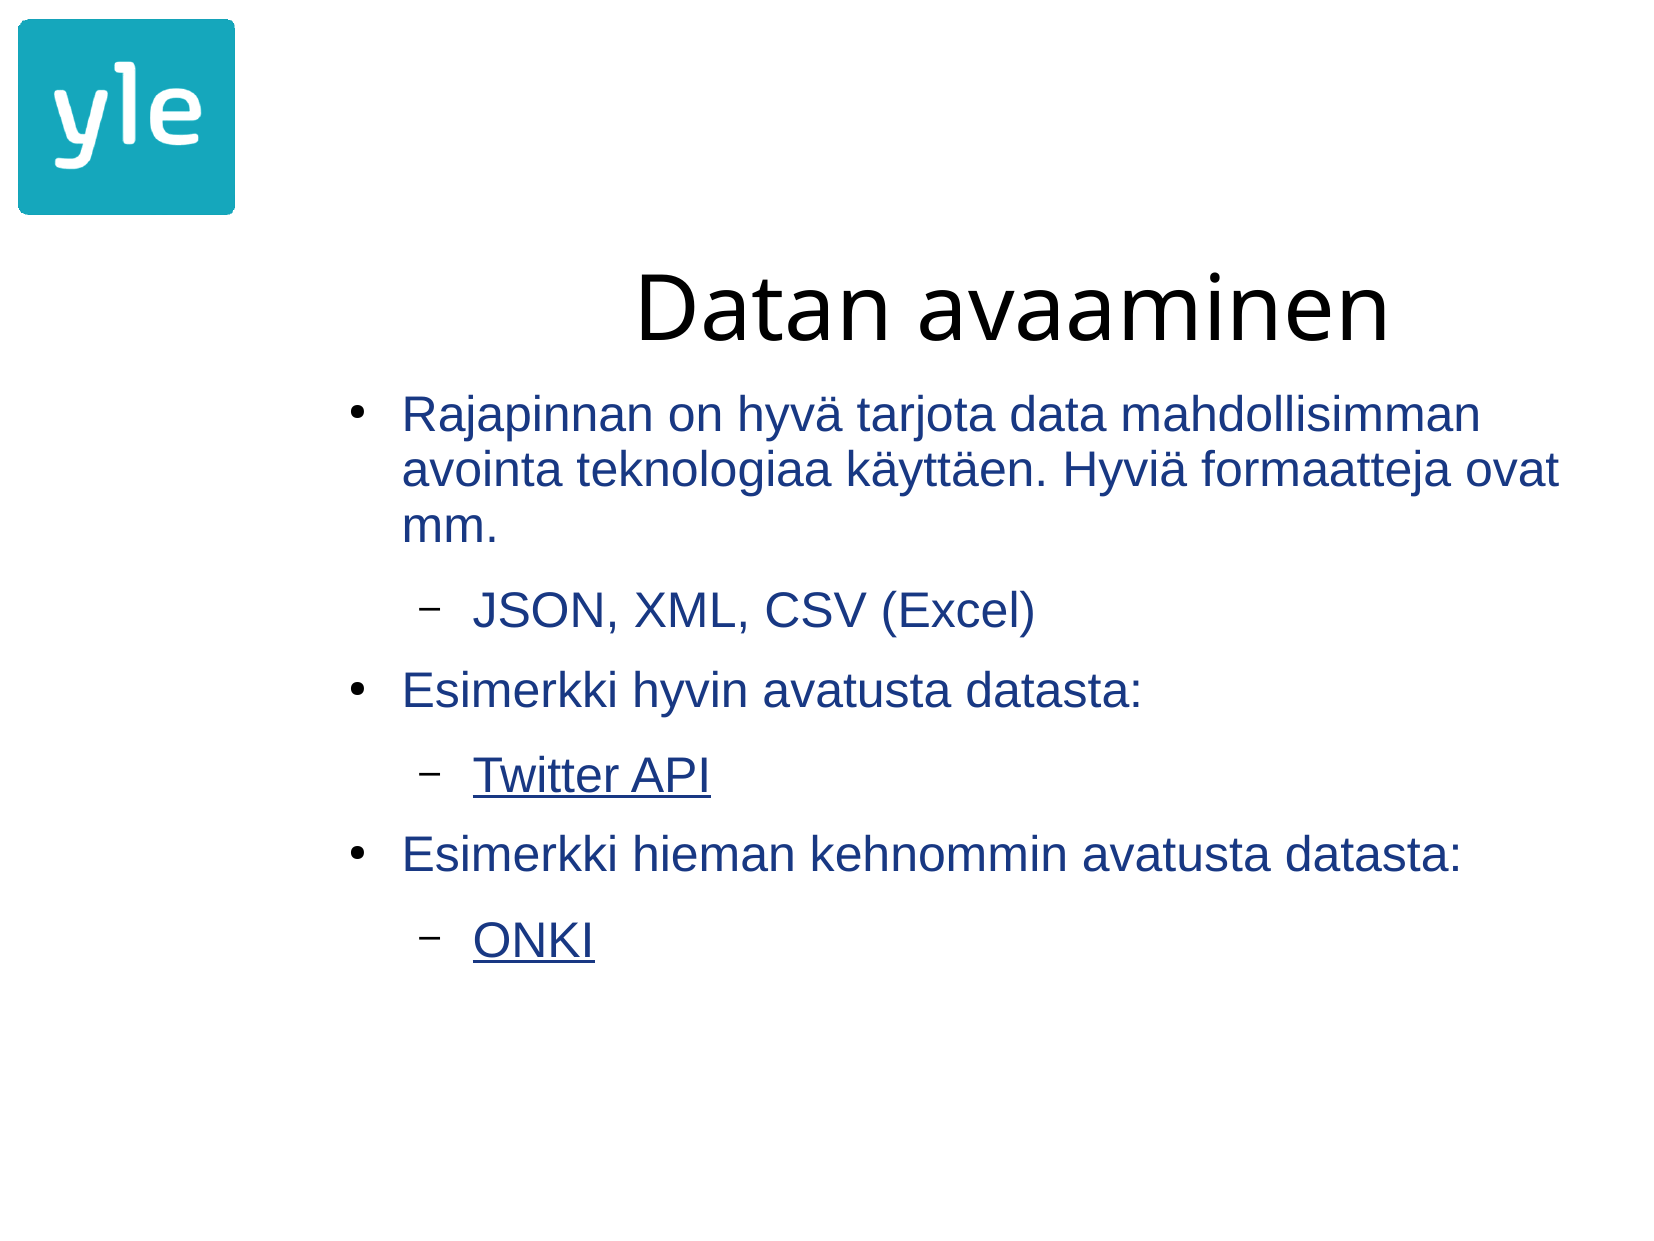

# Datan avaaminen
Rajapinnan on hyvä tarjota data mahdollisimman avointa teknologiaa käyttäen. Hyviä formaatteja ovat mm.
JSON, XML, CSV (Excel)
Esimerkki hyvin avatusta datasta:
Twitter API
Esimerkki hieman kehnommin avatusta datasta:
ONKI